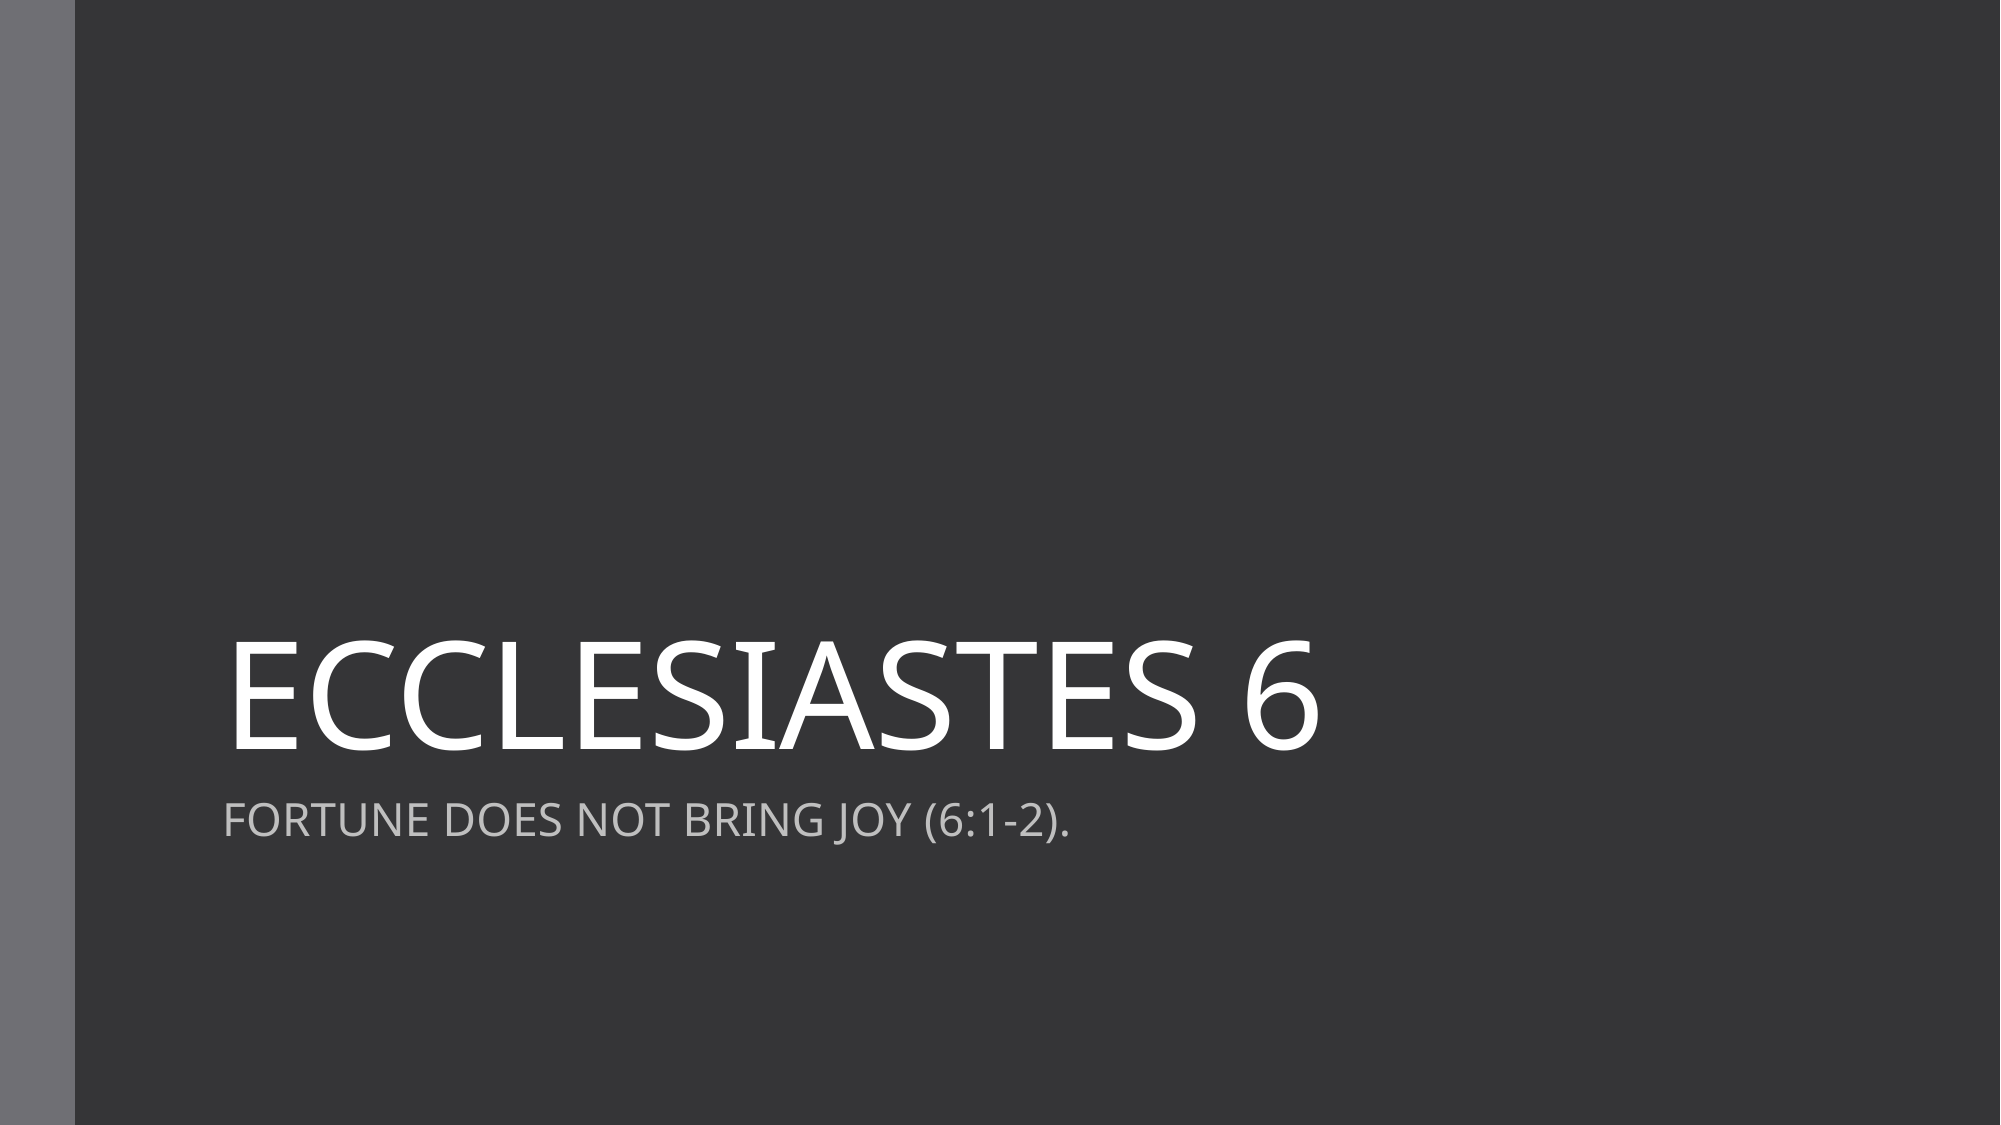

# ECCLESIASTES 6
FORTUNE DOES NOT BRING JOY (6:1-2).